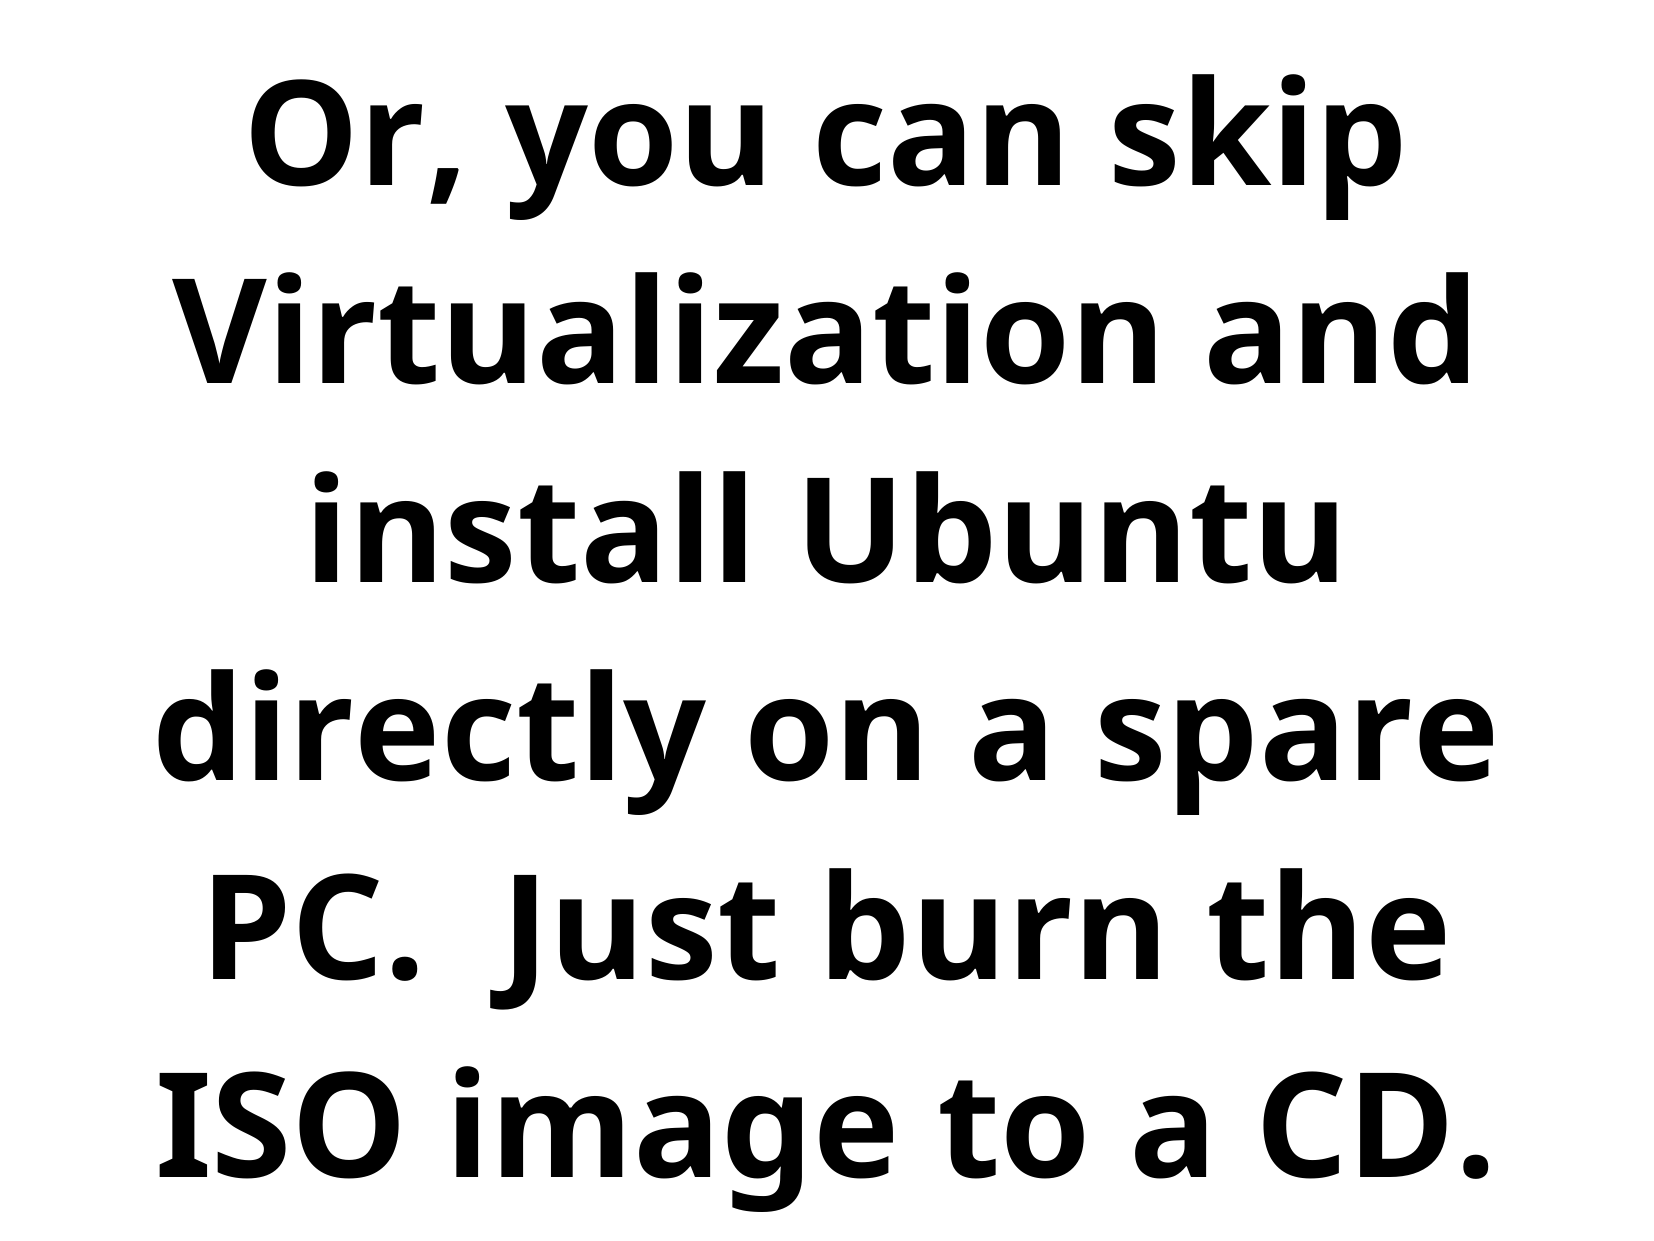

# Or, you can skip Virtualization and install Ubuntu directly on a spare PC. Just burn the ISO image to a CD.